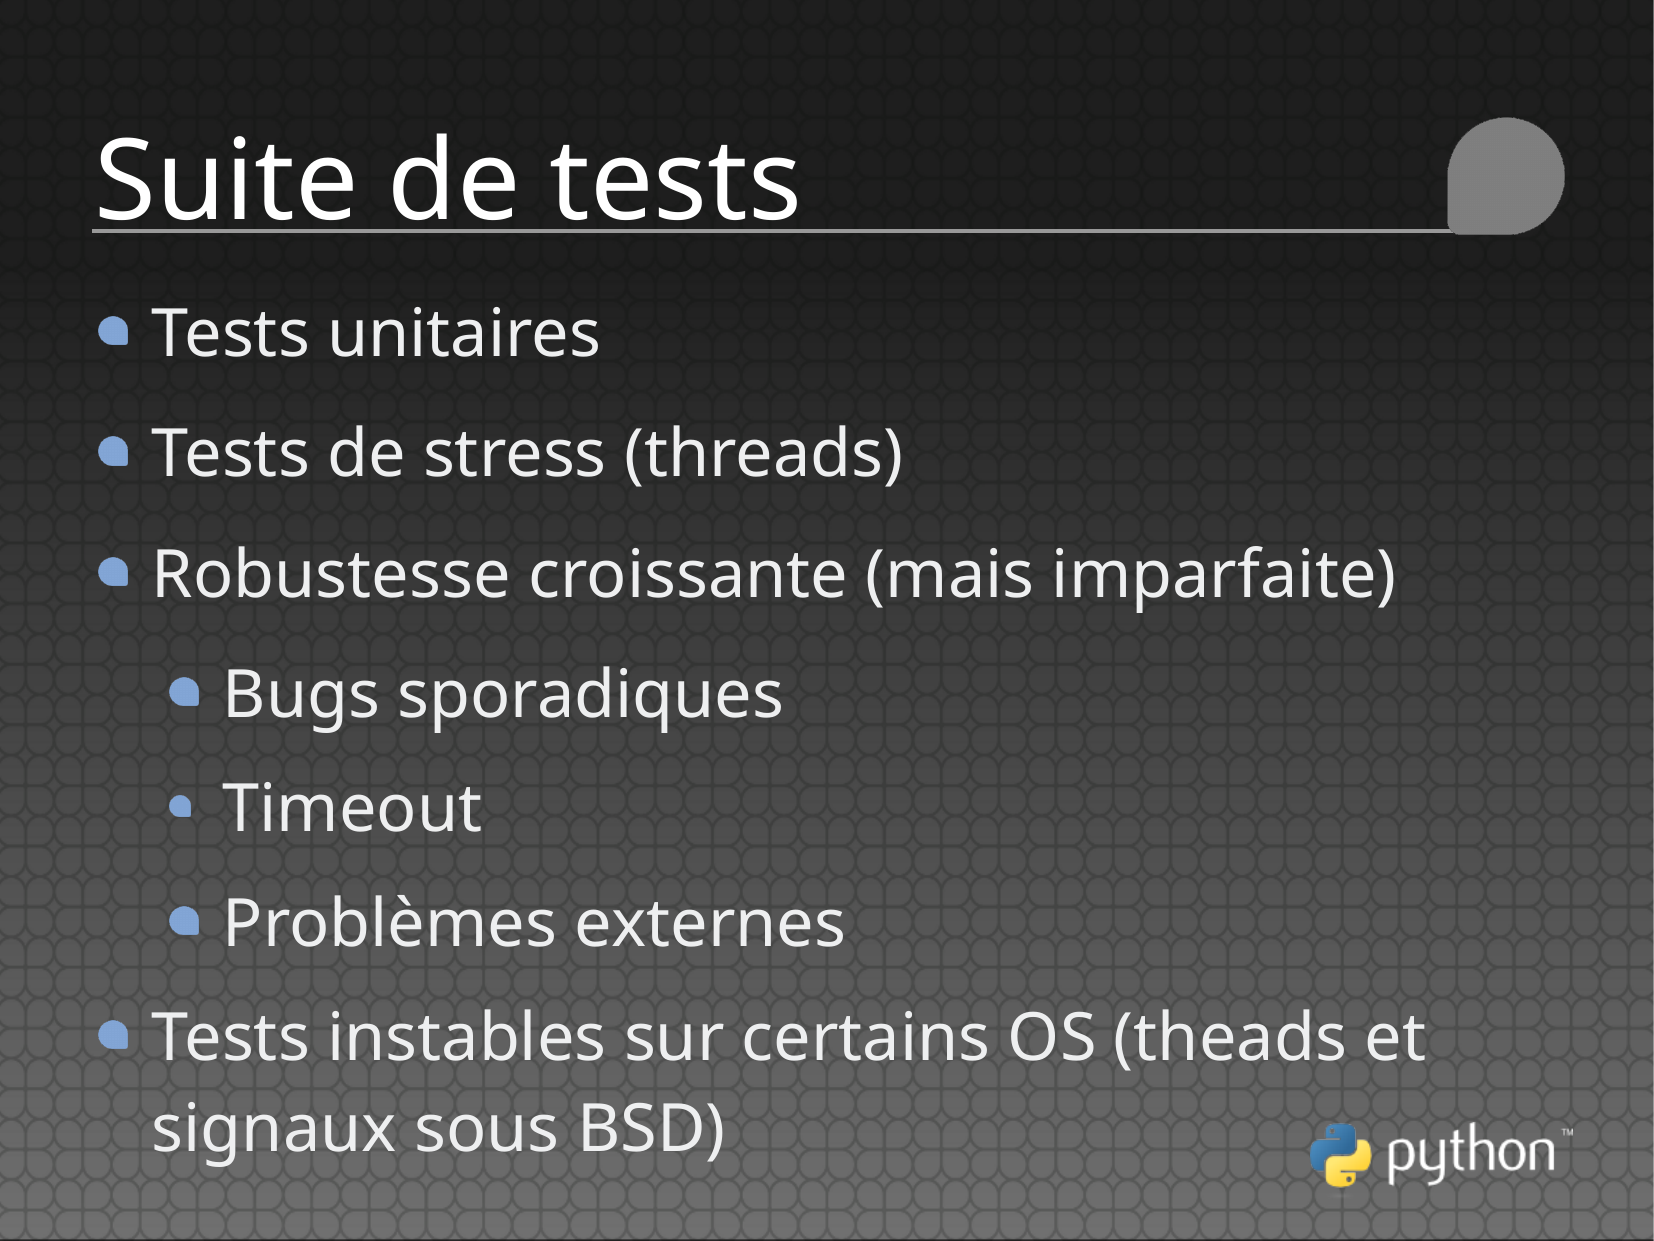

Suite de tests
# Tests unitaires
Tests de stress (threads)
Robustesse croissante (mais imparfaite)
Bugs sporadiques
Timeout
Problèmes externes
Tests instables sur certains OS (theads et signaux sous BSD)